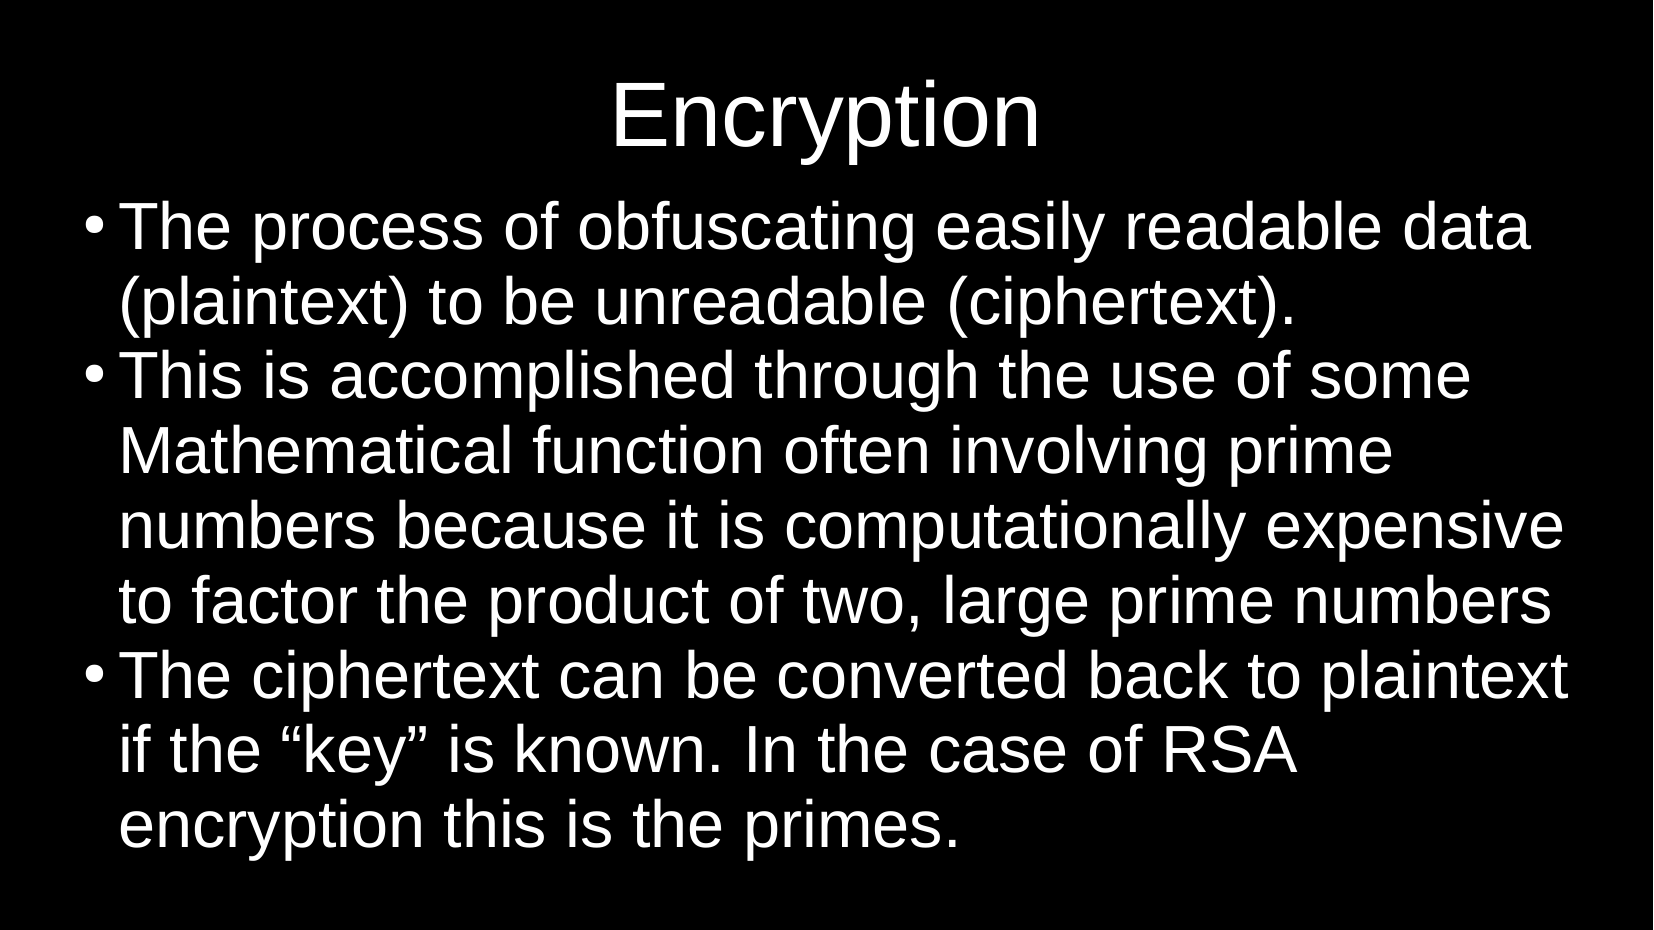

# Encryption
The process of obfuscating easily readable data (plaintext) to be unreadable (ciphertext).
This is accomplished through the use of some Mathematical function often involving prime numbers because it is computationally expensive to factor the product of two, large prime numbers
The ciphertext can be converted back to plaintext if the “key” is known. In the case of RSA encryption this is the primes.